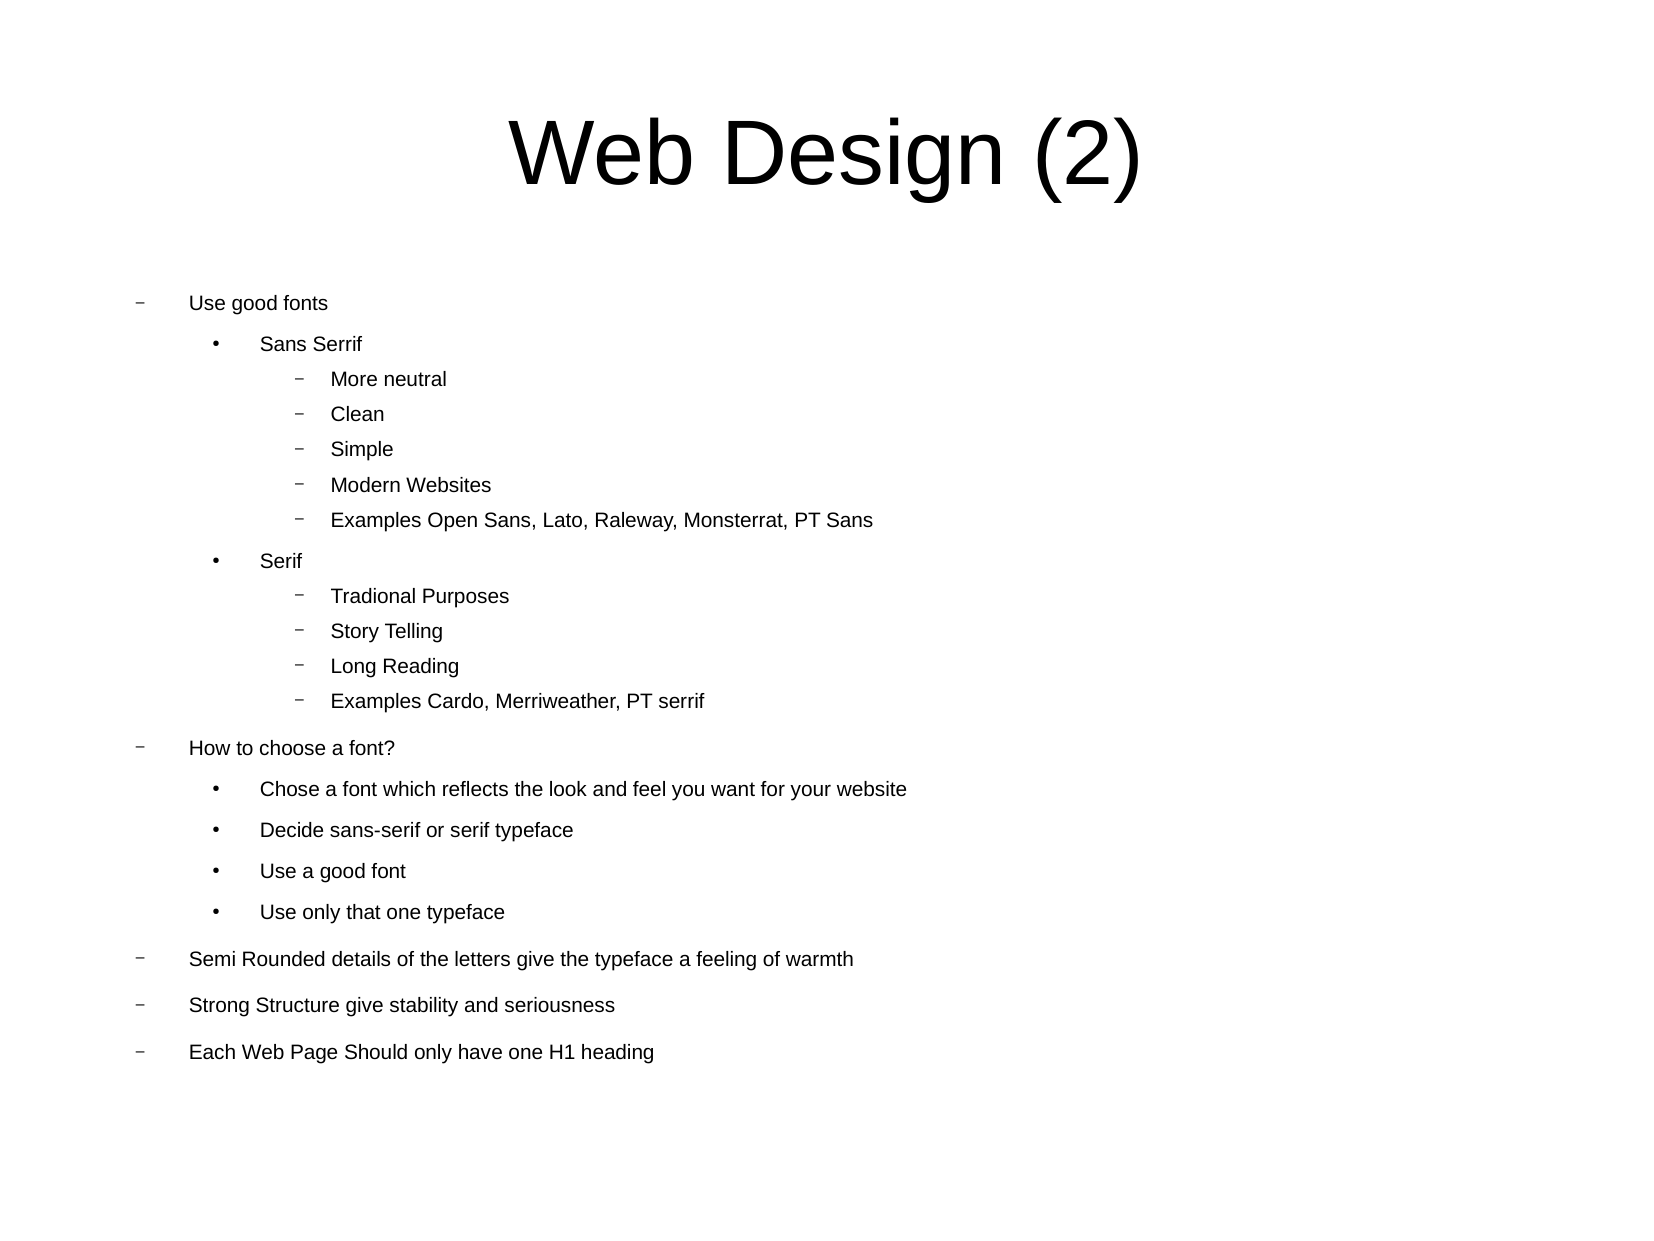

# Web Design (2)
Use good fonts
Sans Serrif
More neutral
Clean
Simple
Modern Websites
Examples Open Sans, Lato, Raleway, Monsterrat, PT Sans
Serif
Tradional Purposes
Story Telling
Long Reading
Examples Cardo, Merriweather, PT serrif
How to choose a font?
Chose a font which reflects the look and feel you want for your website
Decide sans-serif or serif typeface
Use a good font
Use only that one typeface
Semi Rounded details of the letters give the typeface a feeling of warmth
Strong Structure give stability and seriousness
Each Web Page Should only have one H1 heading